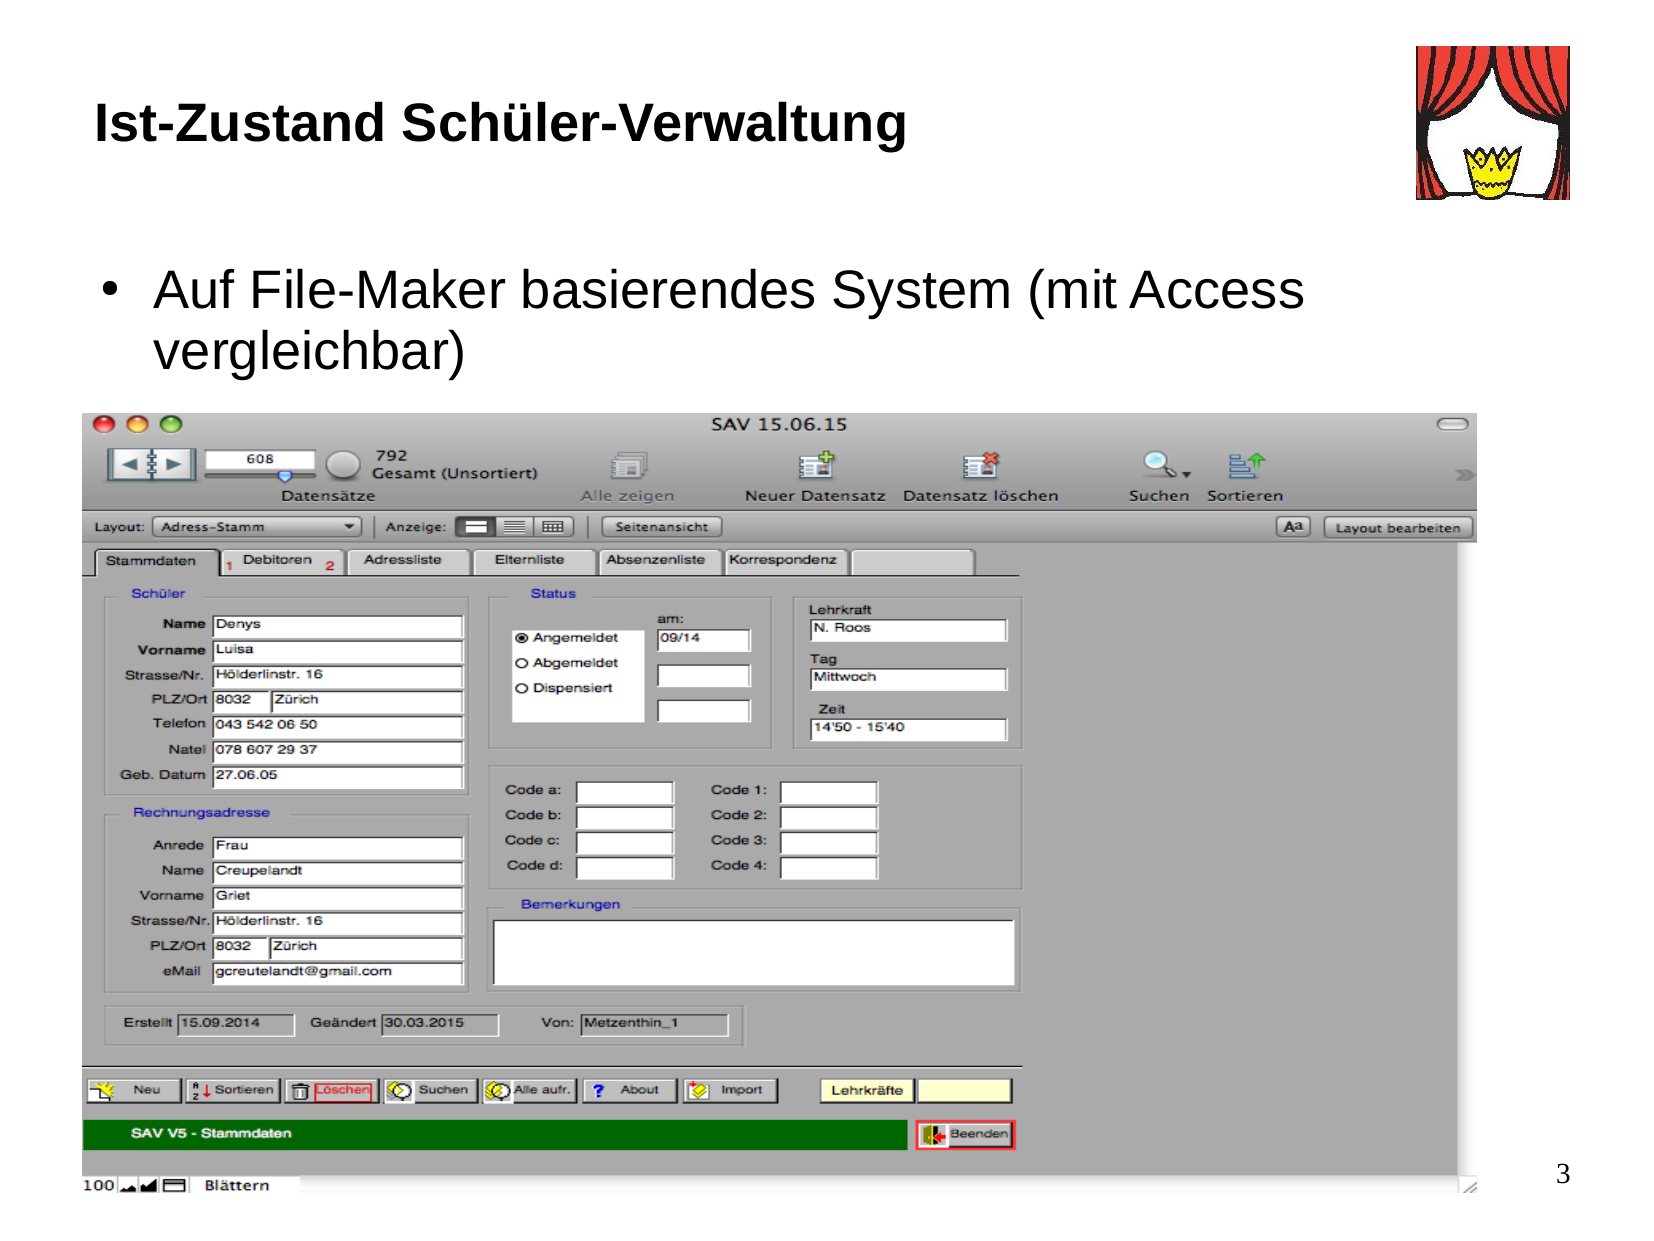

# Ist-Zustand Schüler-Verwaltung
Auf File-Maker basierendes System (mit Access vergleichbar)
31.08.2015
3